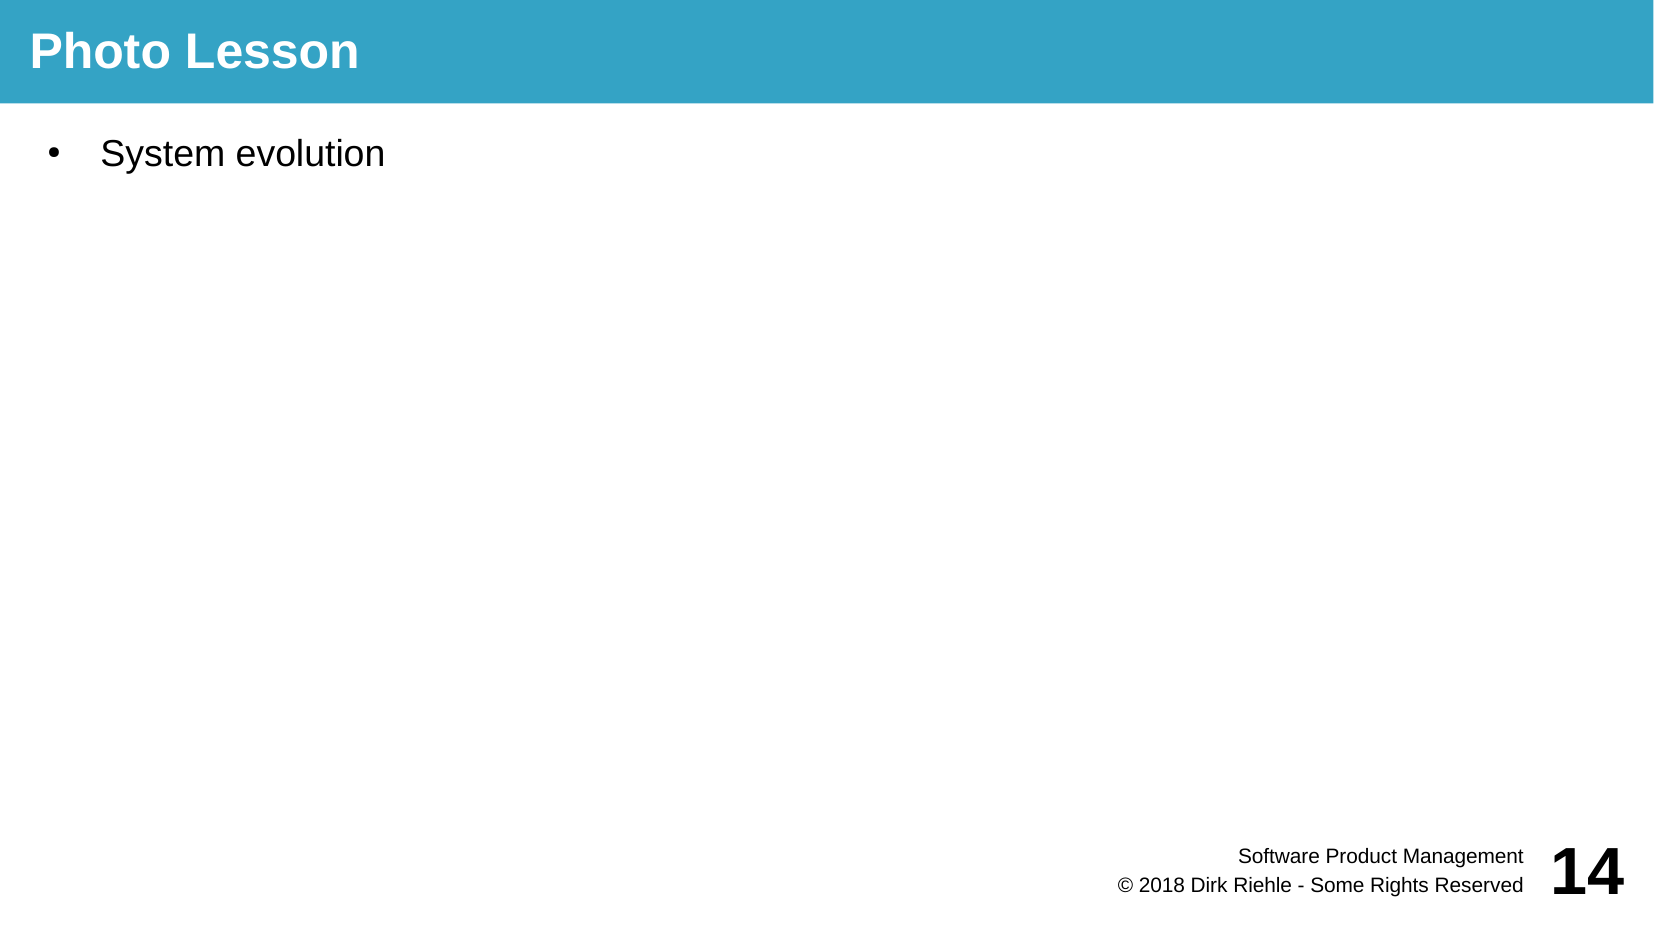

# Photo Lesson
System evolution
Software Product Management
14
© 2018 Dirk Riehle - Some Rights Reserved